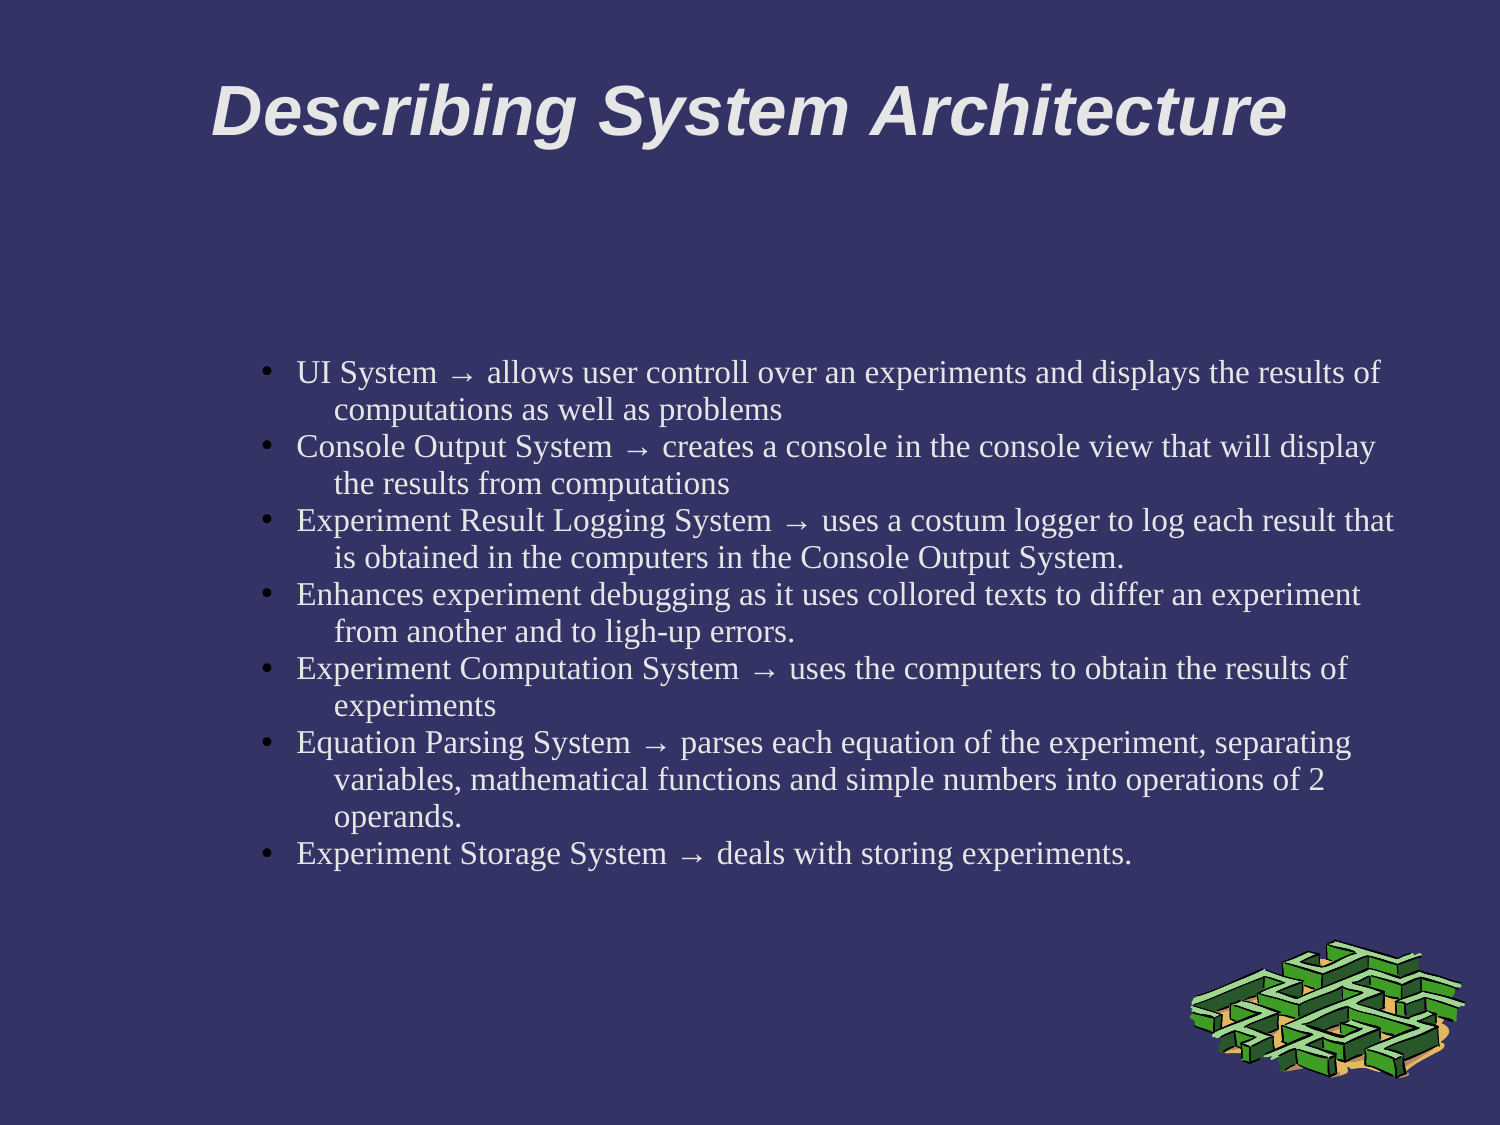

# Describing System Architecture
UI System → allows user controll over an experiments and displays the results of computations as well as problems
Console Output System → creates a console in the console view that will display the results from computations
Experiment Result Logging System → uses a costum logger to log each result that is obtained in the computers in the Console Output System.
Enhances experiment debugging as it uses collored texts to differ an experiment from another and to ligh-up errors.
Experiment Computation System → uses the computers to obtain the results of experiments
Equation Parsing System → parses each equation of the experiment, separating variables, mathematical functions and simple numbers into operations of 2 operands.
Experiment Storage System → deals with storing experiments.